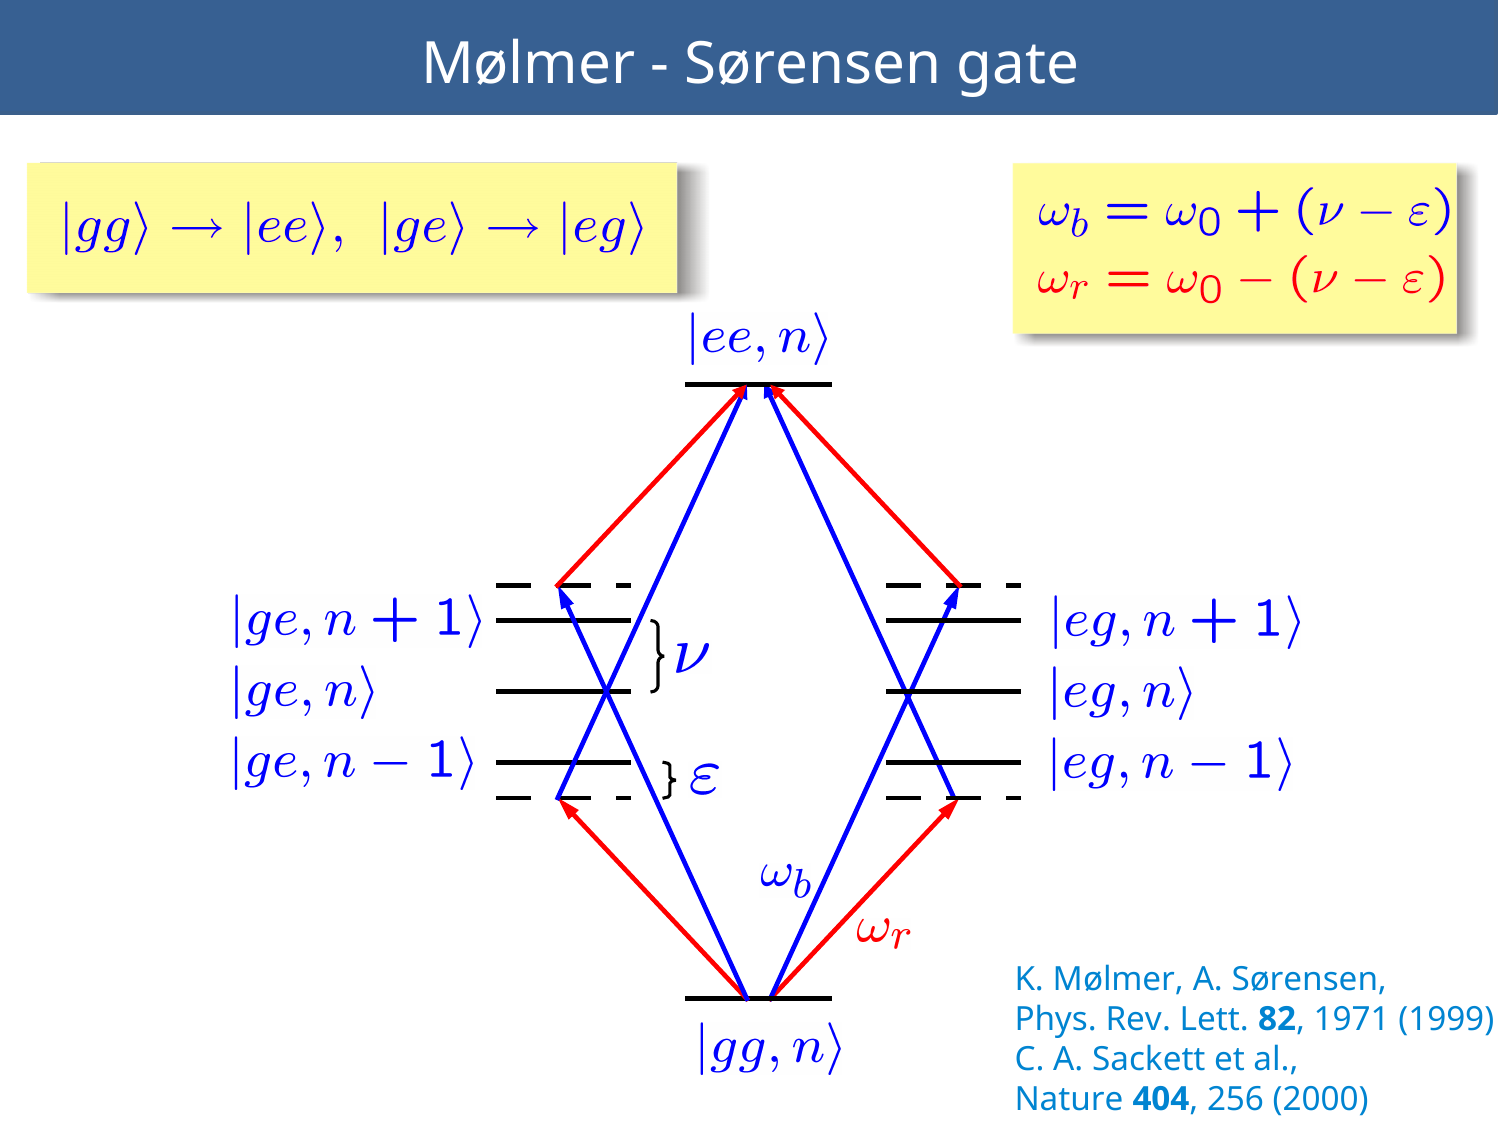

Mølmer - Sørensen gate
K. Mølmer, A. Sørensen,
Phys. Rev. Lett. 82, 1971 (1999)
C. A. Sackett et al.,
Nature 404, 256 (2000)